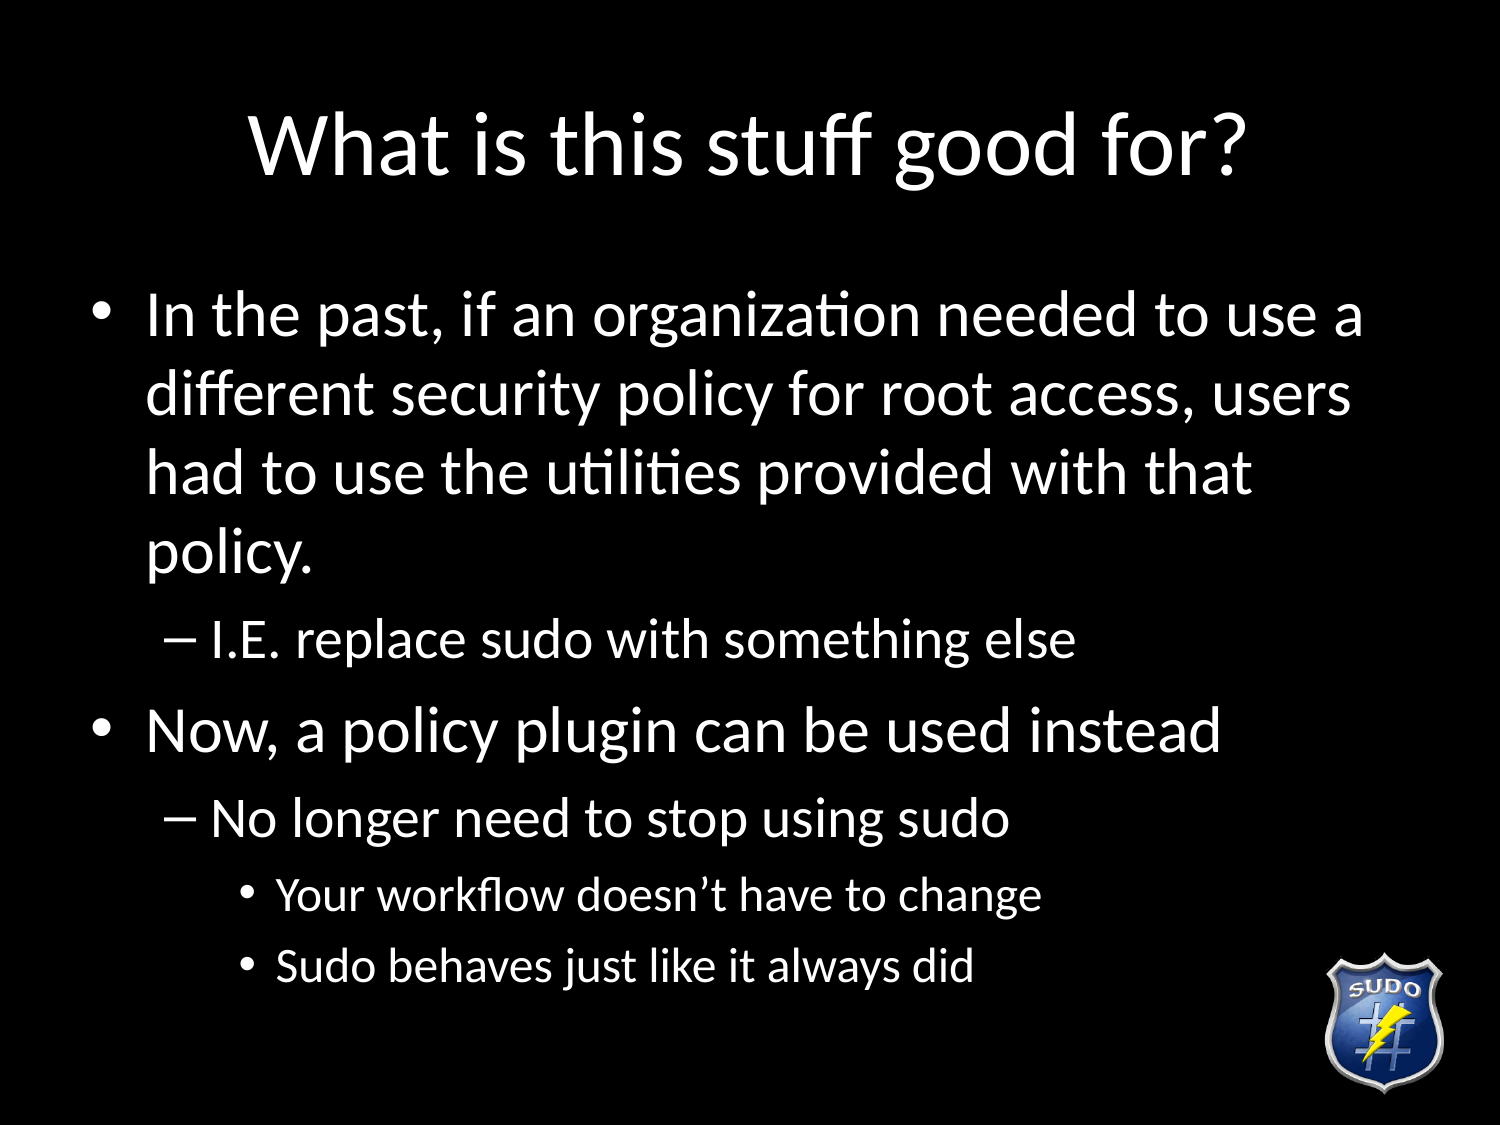

# What is this stuff good for?
In the past, if an organization needed to use a different security policy for root access, users had to use the utilities provided with that policy.
I.E. replace sudo with something else
Now, a policy plugin can be used instead
No longer need to stop using sudo
Your workflow doesn’t have to change
Sudo behaves just like it always did